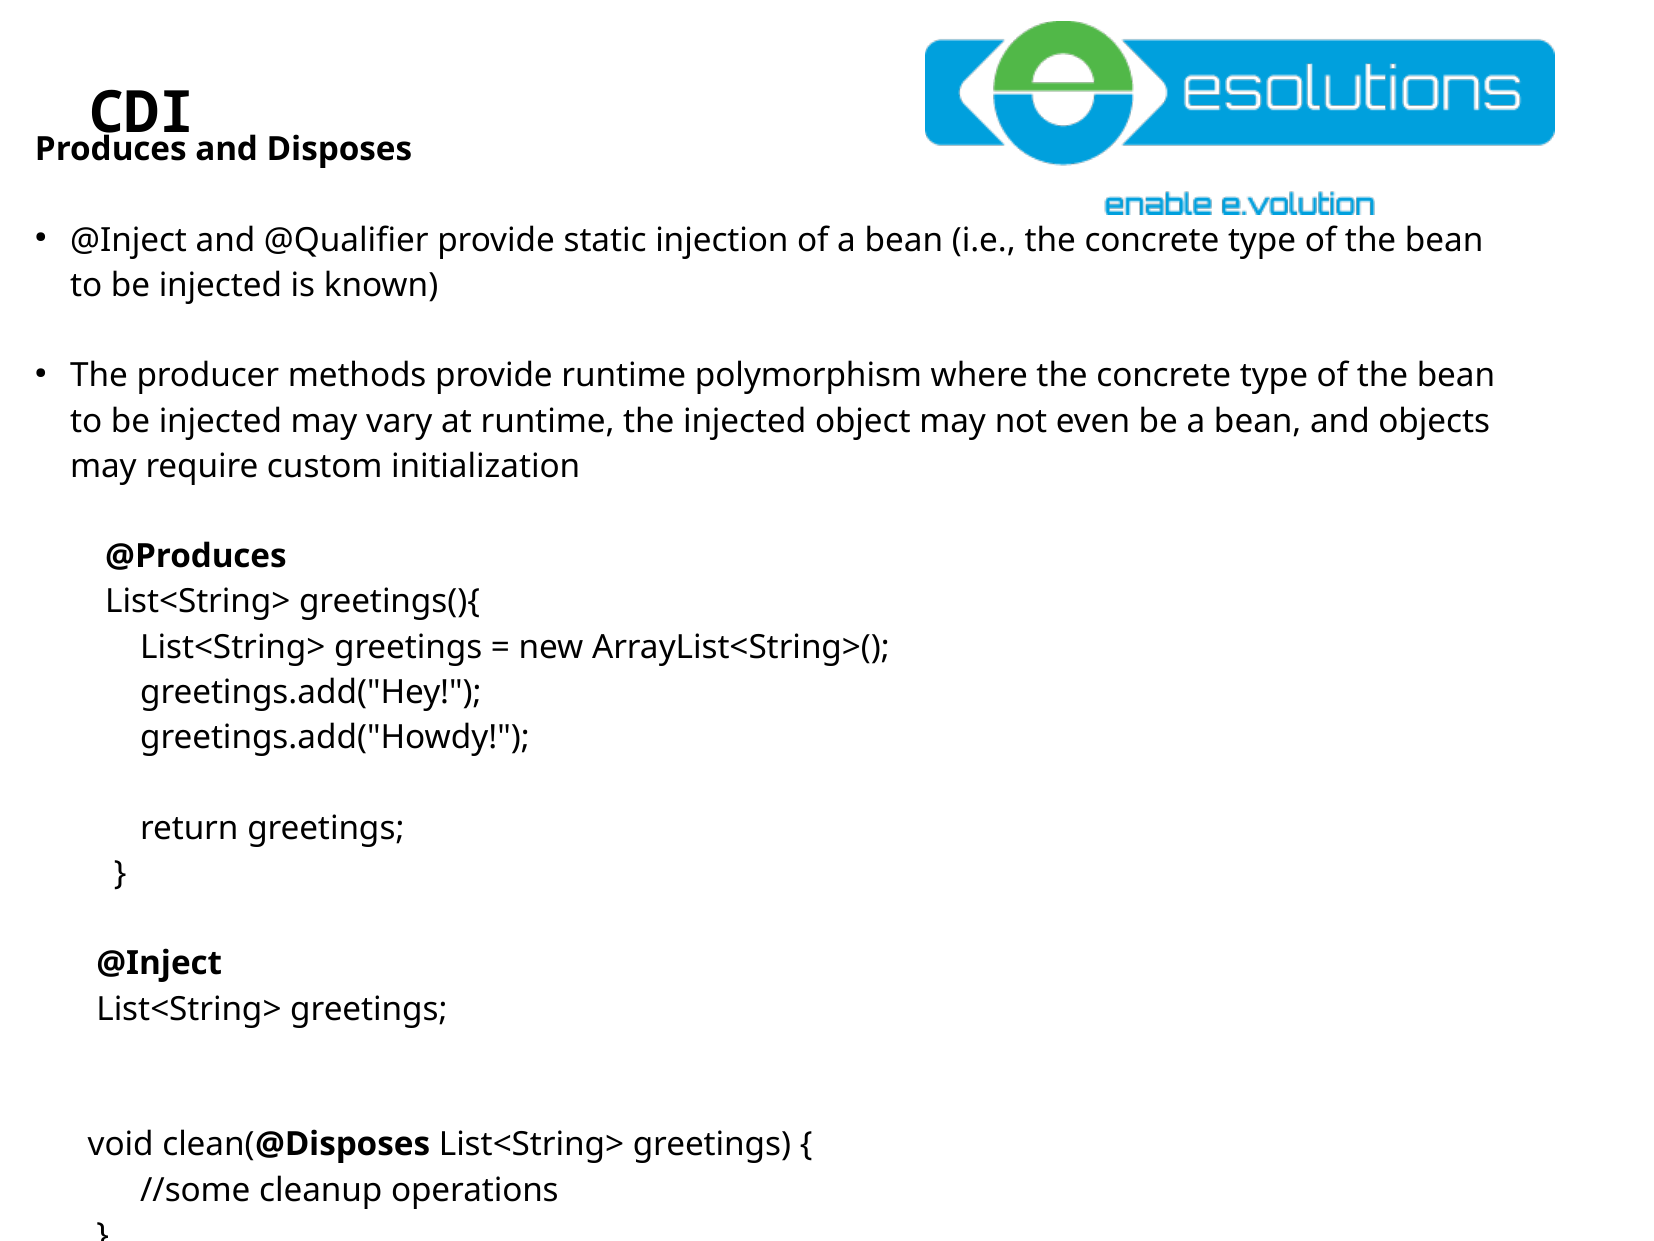

#
CDI
Produces and Disposes
@Inject and @Qualifier provide static injection of a bean (i.e., the concrete type of the bean to be injected is known)
The producer methods provide runtime polymorphism where the concrete type of the bean to be injected may vary at runtime, the injected object may not even be a bean, and objects may require custom initialization
 @Produces
 List<String> greetings(){
 List<String> greetings = new ArrayList<String>();
 greetings.add("Hey!");
 greetings.add("Howdy!");
 return greetings;
 }
 @Inject
 List<String> greetings;
 void clean(@Disposes List<String> greetings) {
 //some cleanup operations
 }